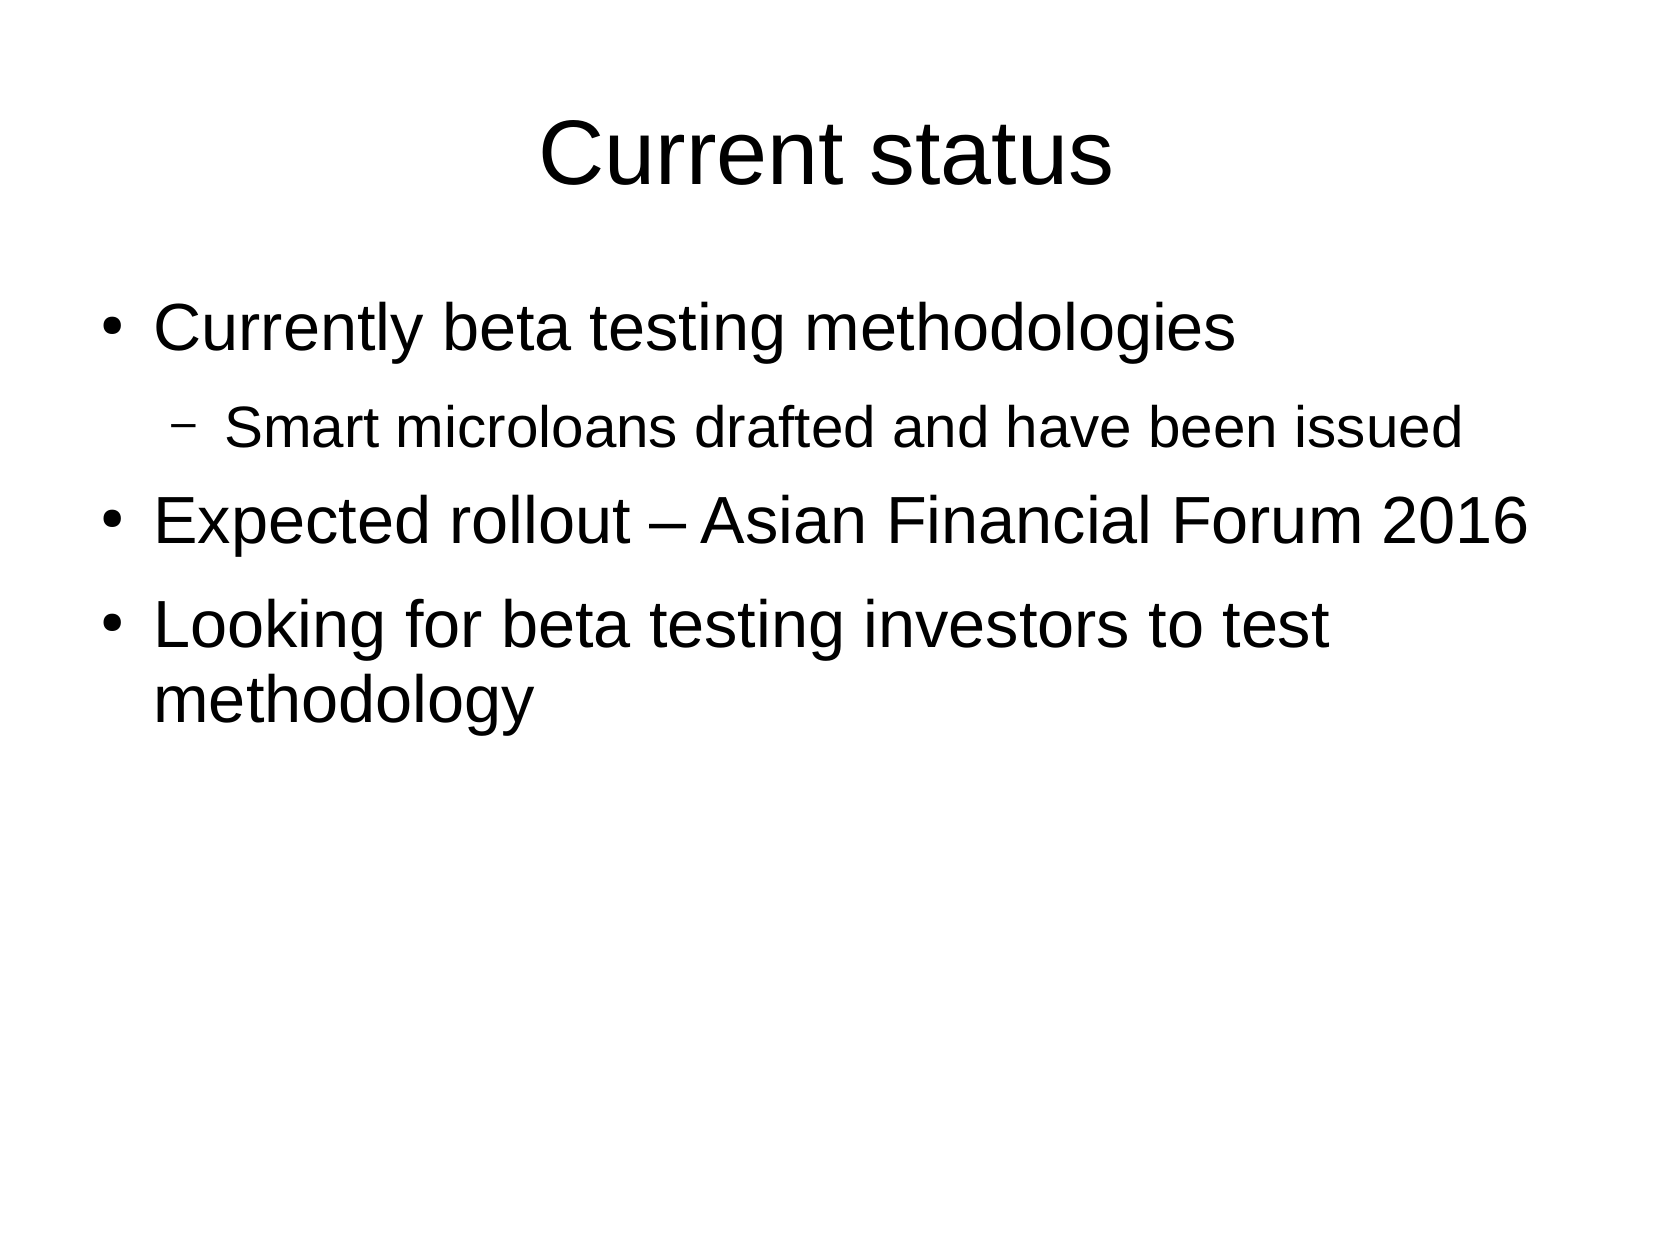

# Current status
Currently beta testing methodologies
Smart microloans drafted and have been issued
Expected rollout – Asian Financial Forum 2016
Looking for beta testing investors to test methodology